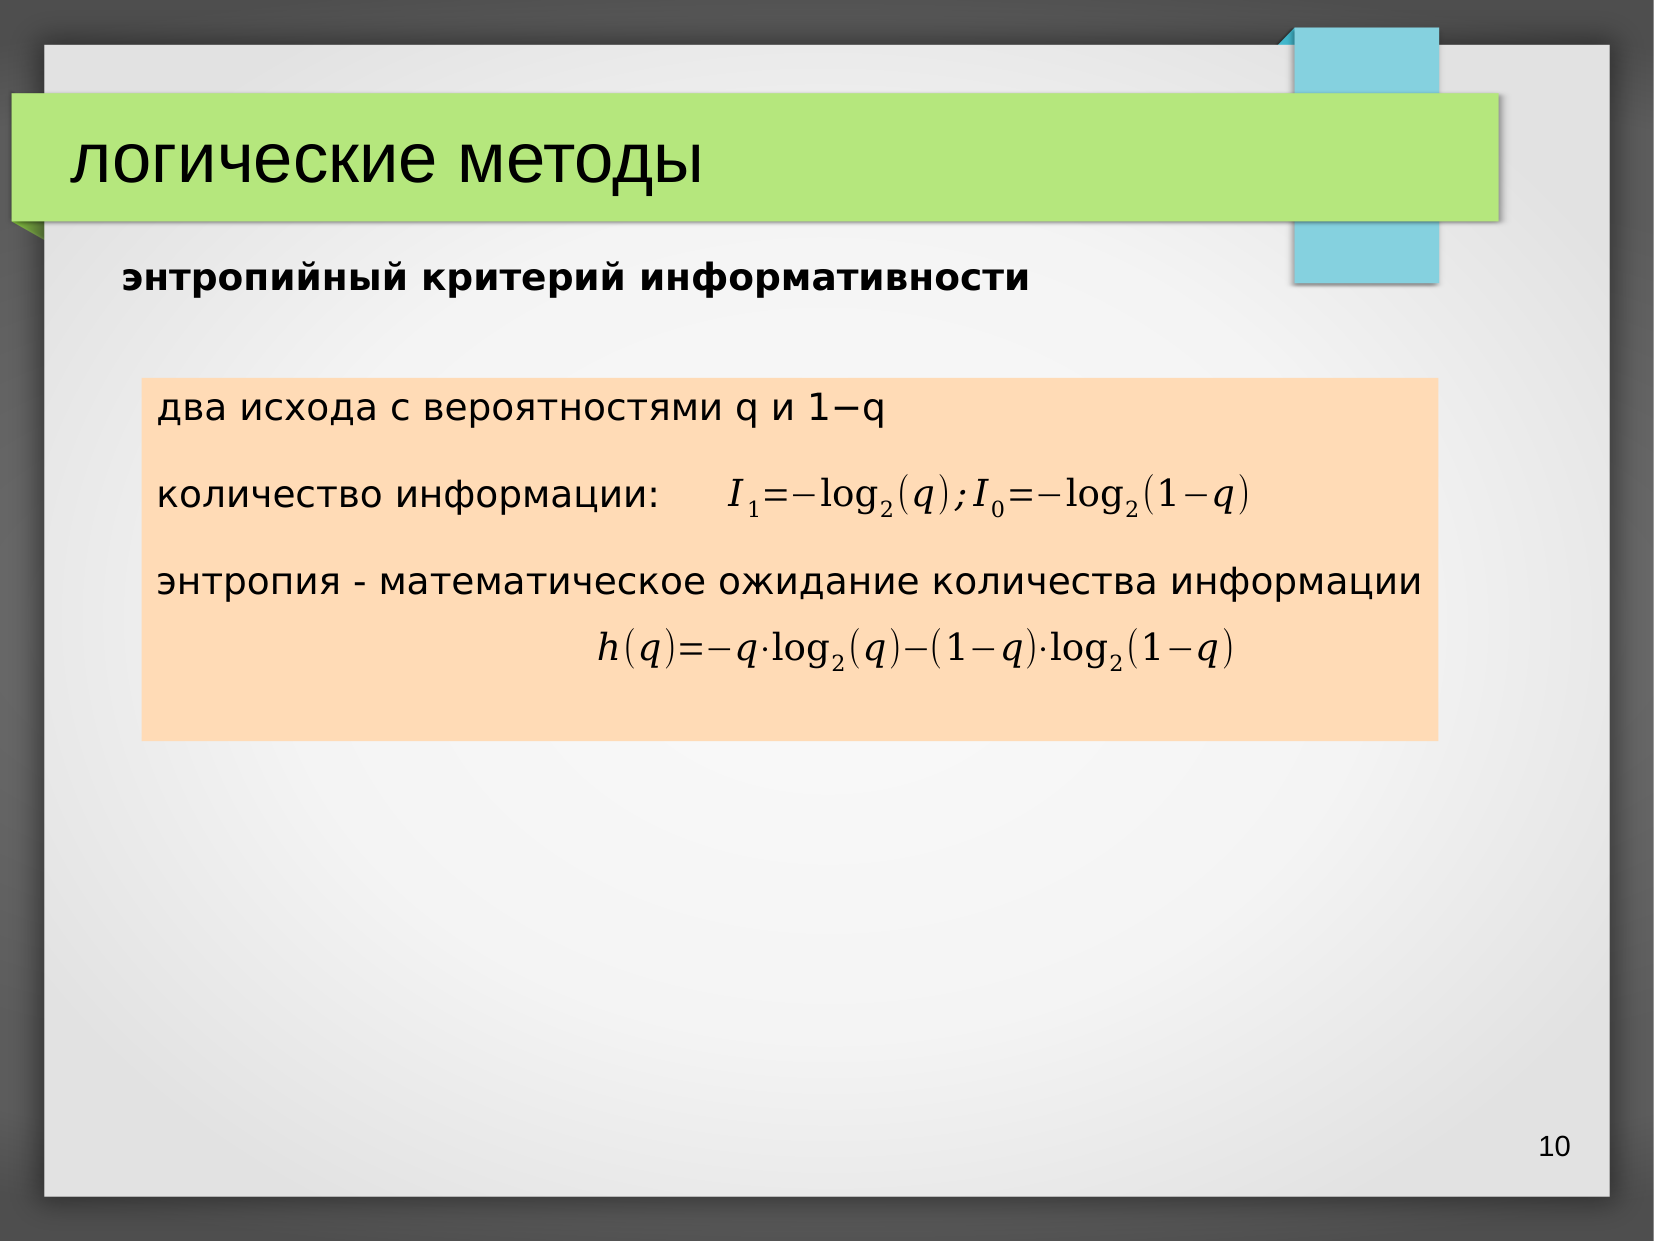

# логические методы
энтропийный критерий информативности
два исхода с вероятностями q и 1−q
количество информации:
энтропия - математическое ожидание количества информации
10